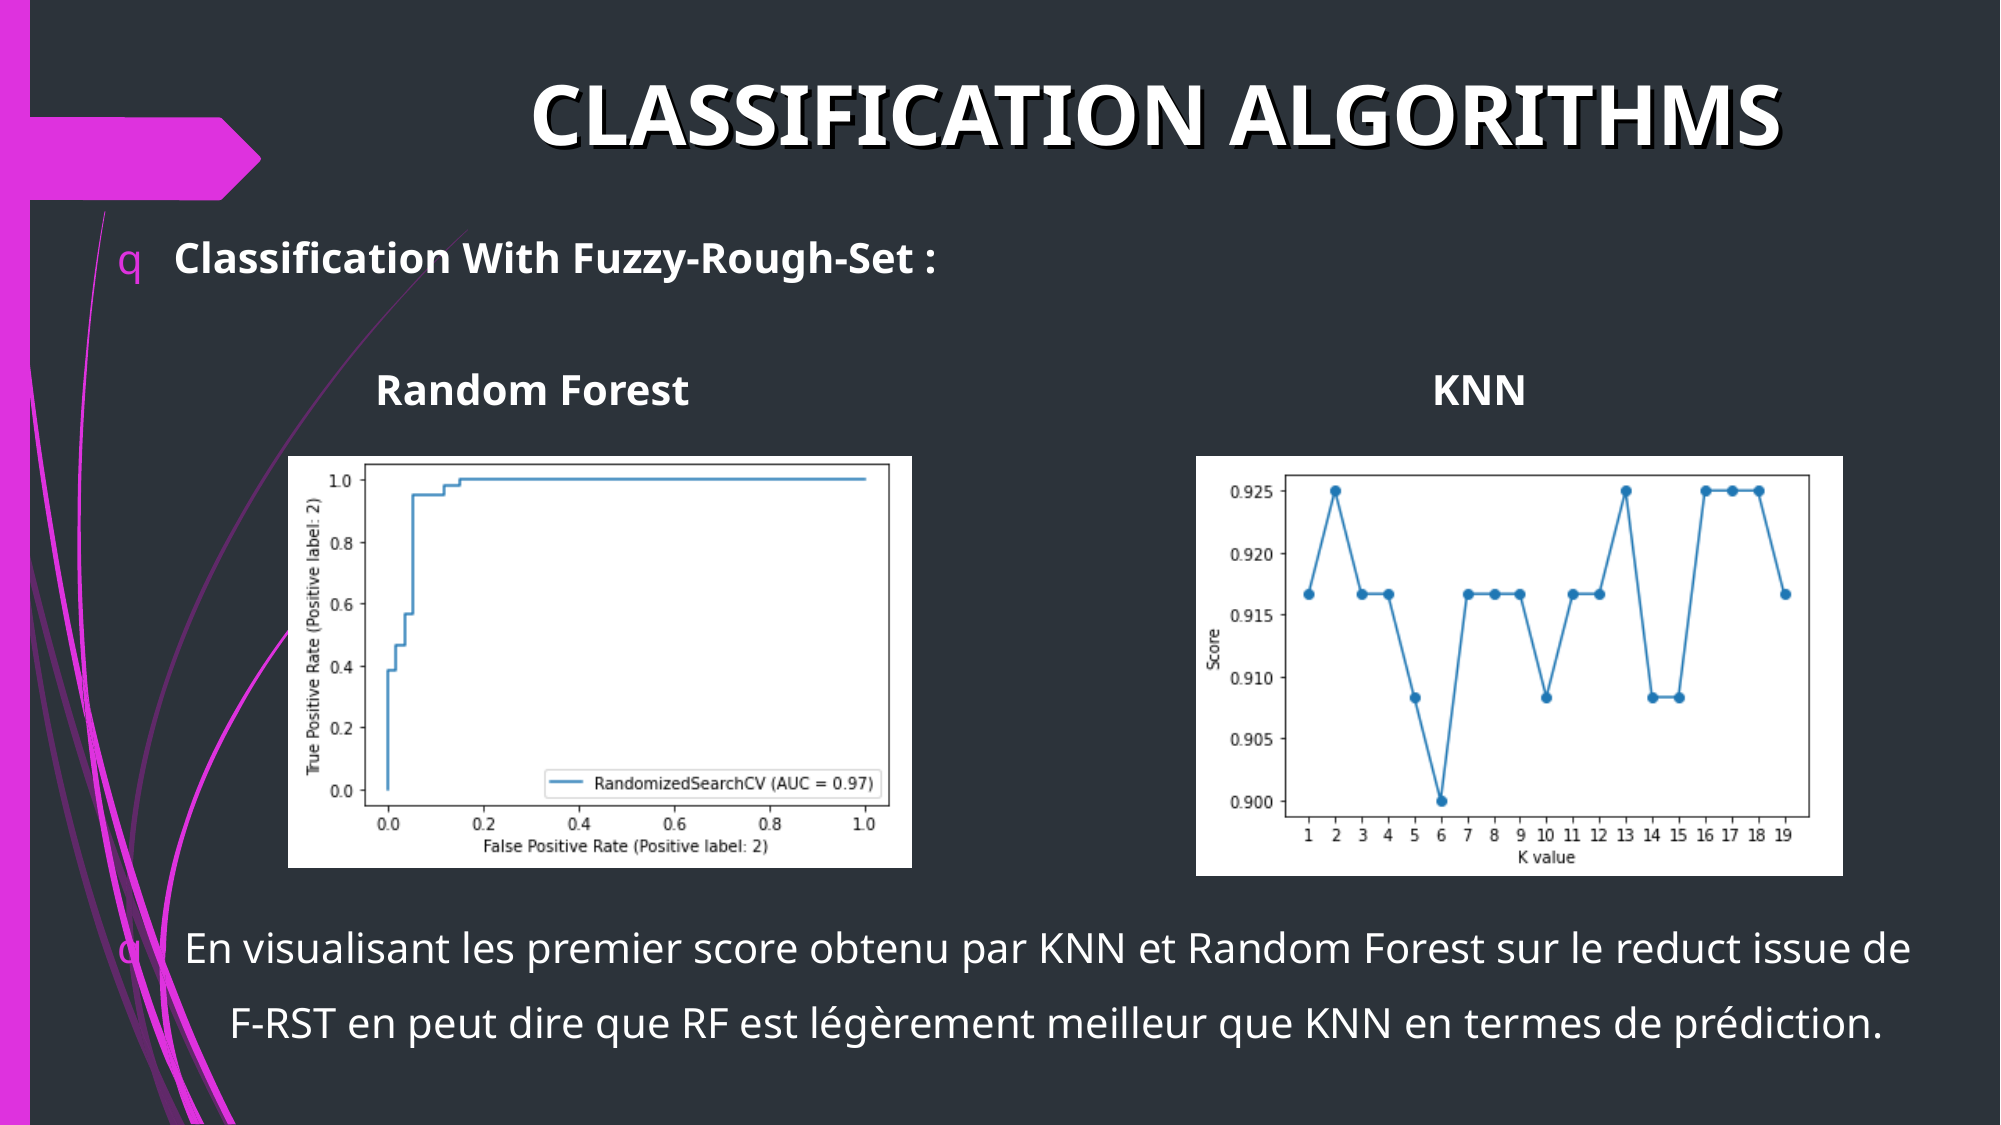

# CLASSIFICATION ALGORITHMS
Classification With Fuzzy-Rough-Set :
 Random Forest KNN
 En visualisant les premier score obtenu par KNN et Random Forest sur le reduct issue de F-RST en peut dire que RF est légèrement meilleur que KNN en termes de prédiction.